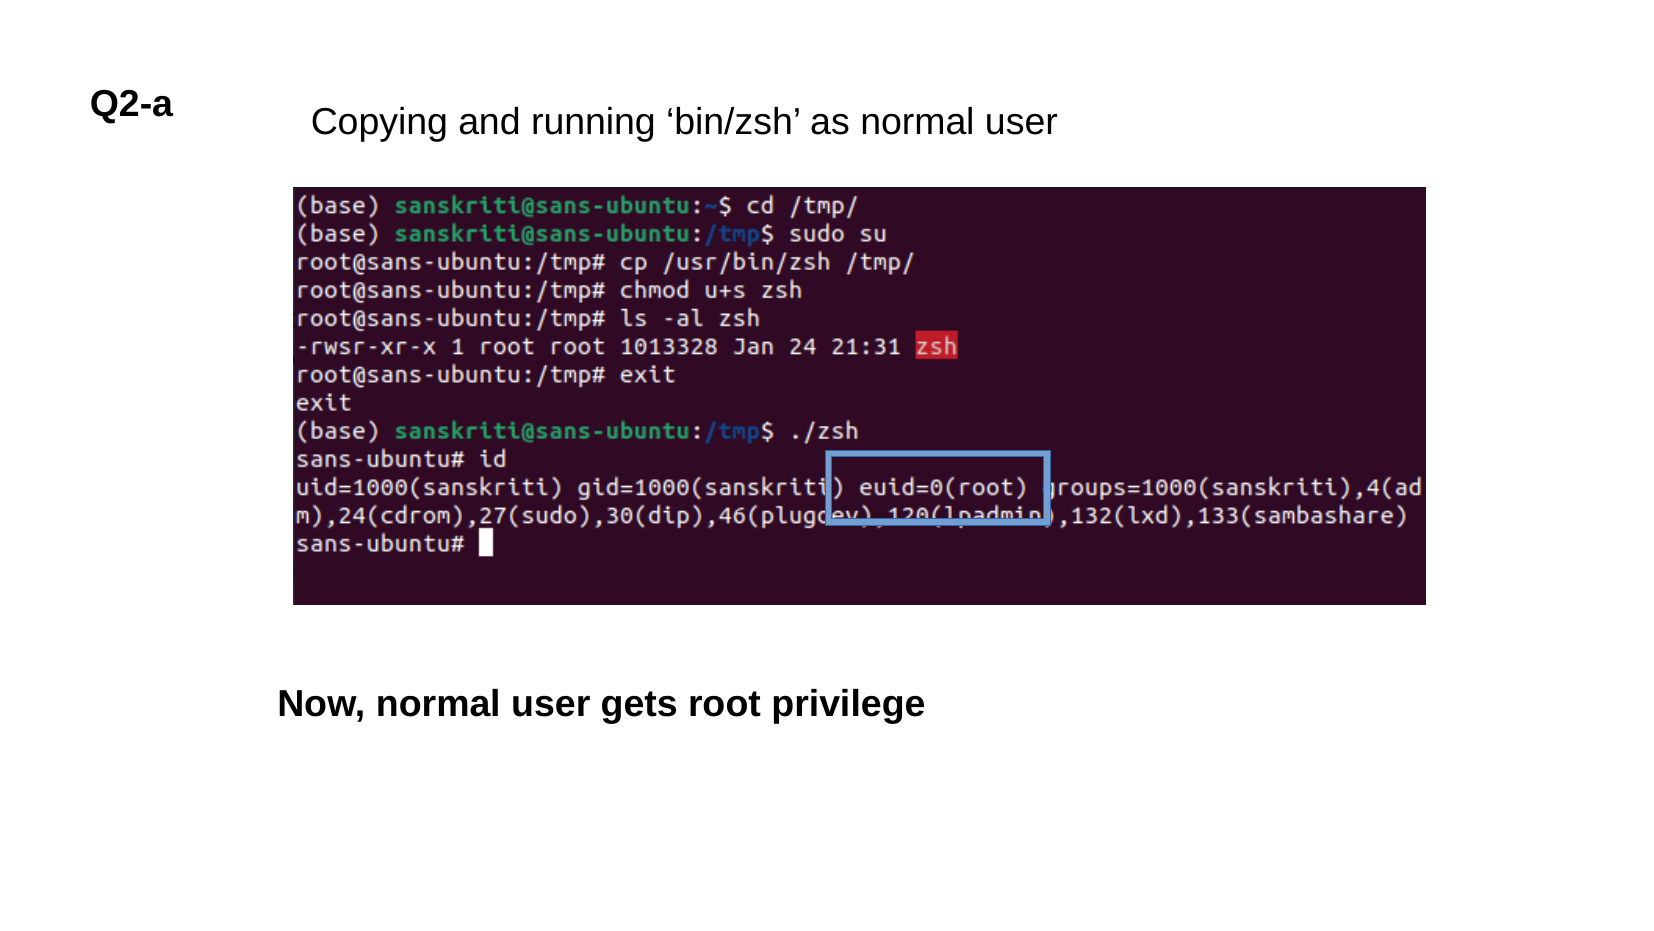

Q2-a
Copying and running ‘bin/zsh’ as normal user
Now, normal user gets root privilege